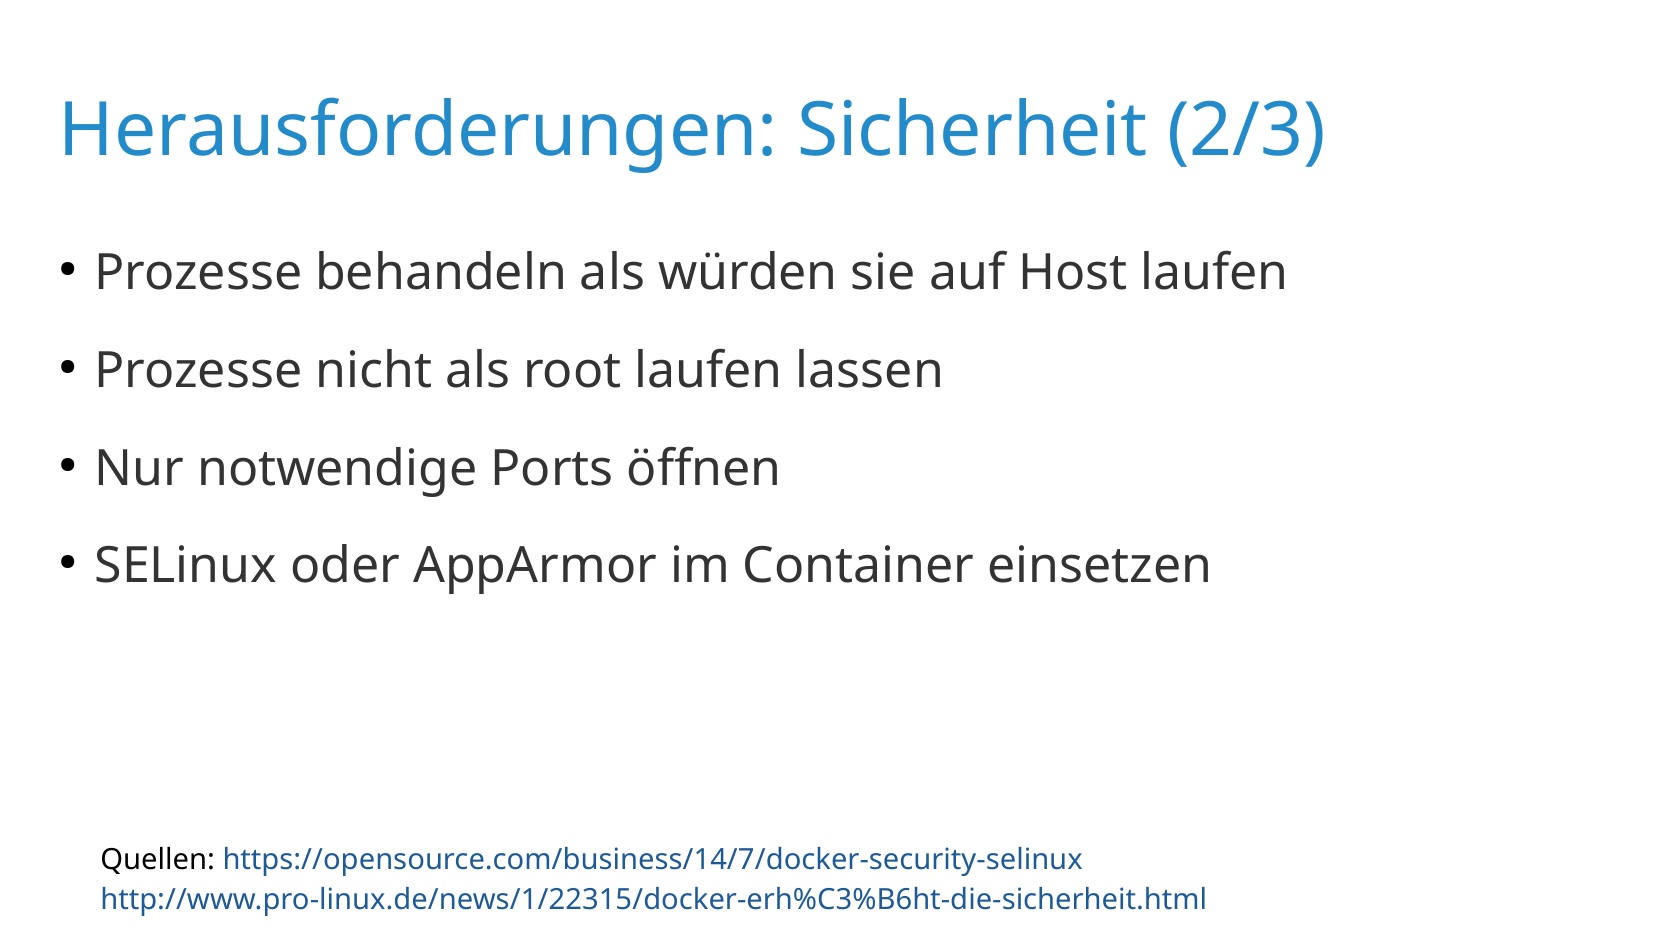

# Herausforderungen: Sicherheit (2/3)
Prozesse behandeln als würden sie auf Host laufen
Prozesse nicht als root laufen lassen
Nur notwendige Ports öffnen
SELinux oder AppArmor im Container einsetzen
Quellen: https://opensource.com/business/14/7/docker-security-selinux
http://www.pro-linux.de/news/1/22315/docker-erh%C3%B6ht-die-sicherheit.html